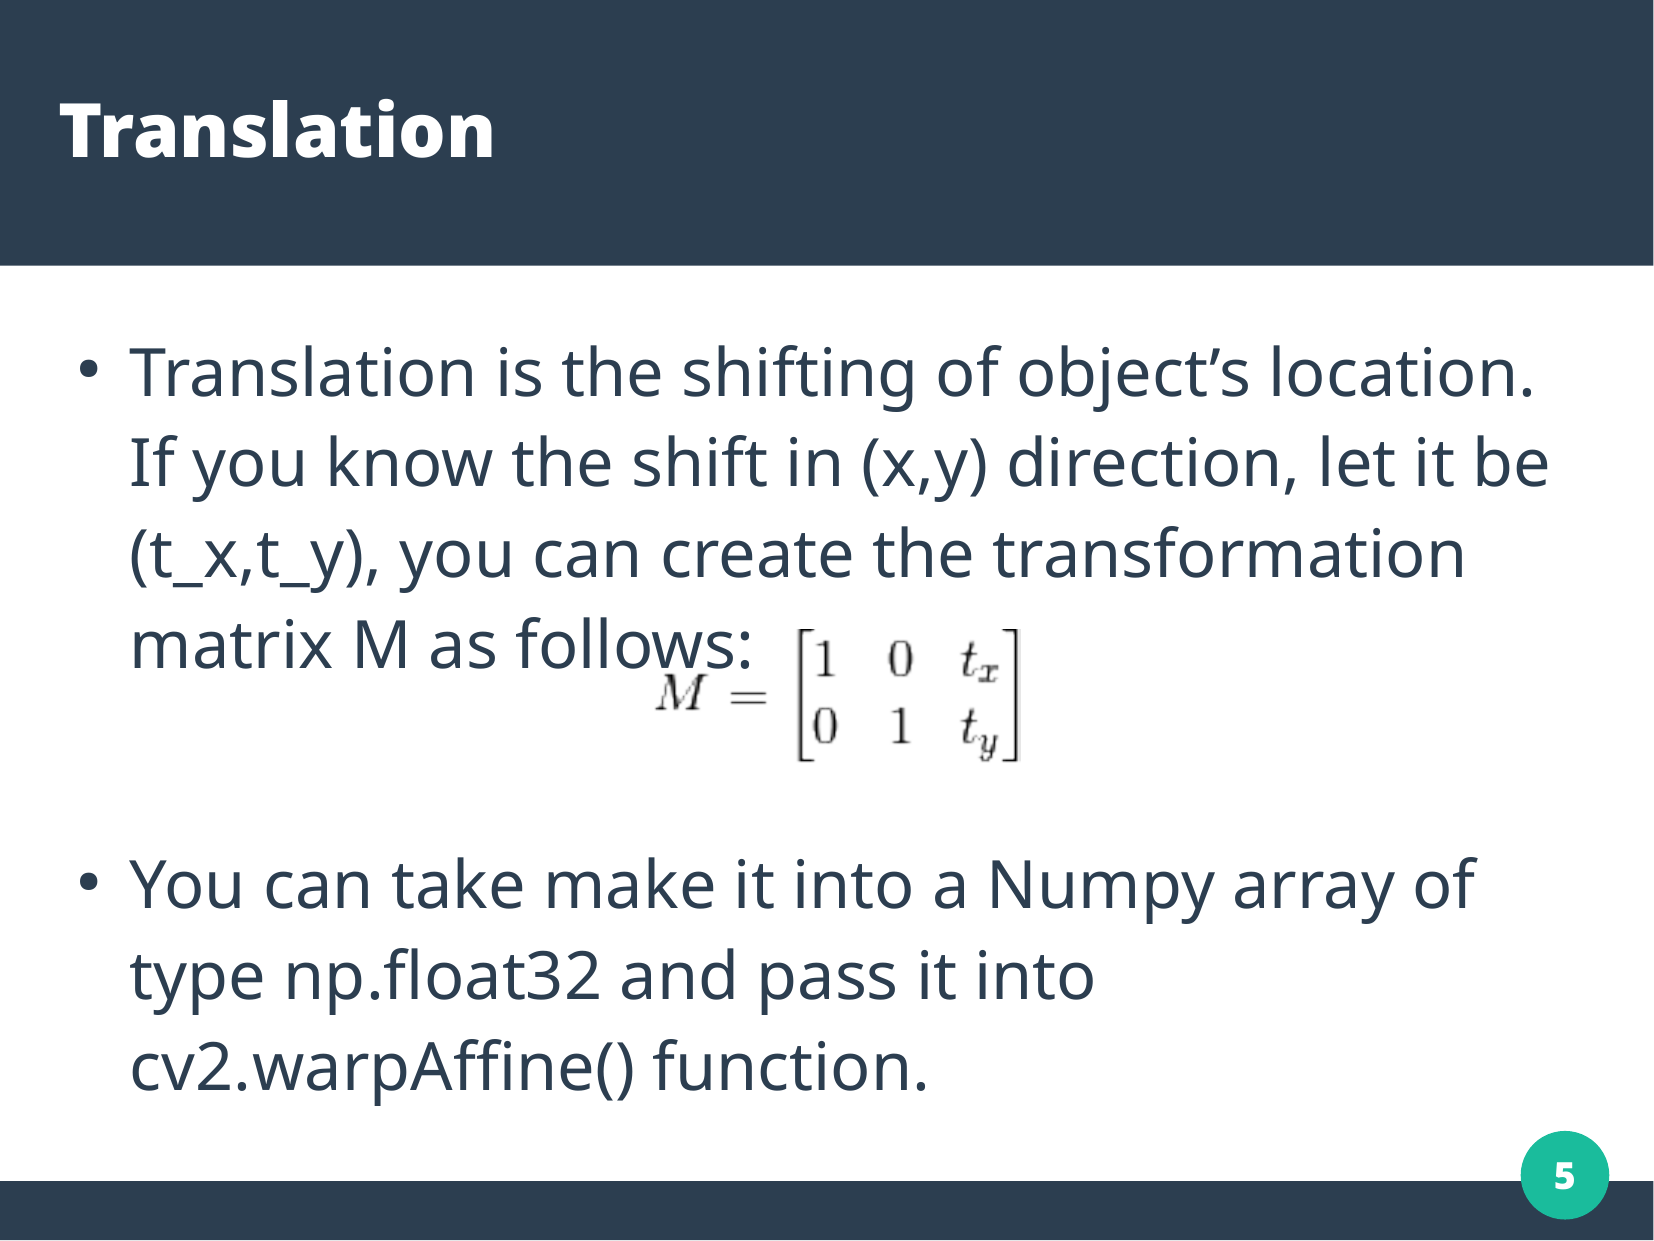

# Translation
Translation is the shifting of object’s location. If you know the shift in (x,y) direction, let it be (t_x,t_y), you can create the transformation matrix M as follows:
You can take make it into a Numpy array of type np.float32 and pass it into cv2.warpAffine() function.
5